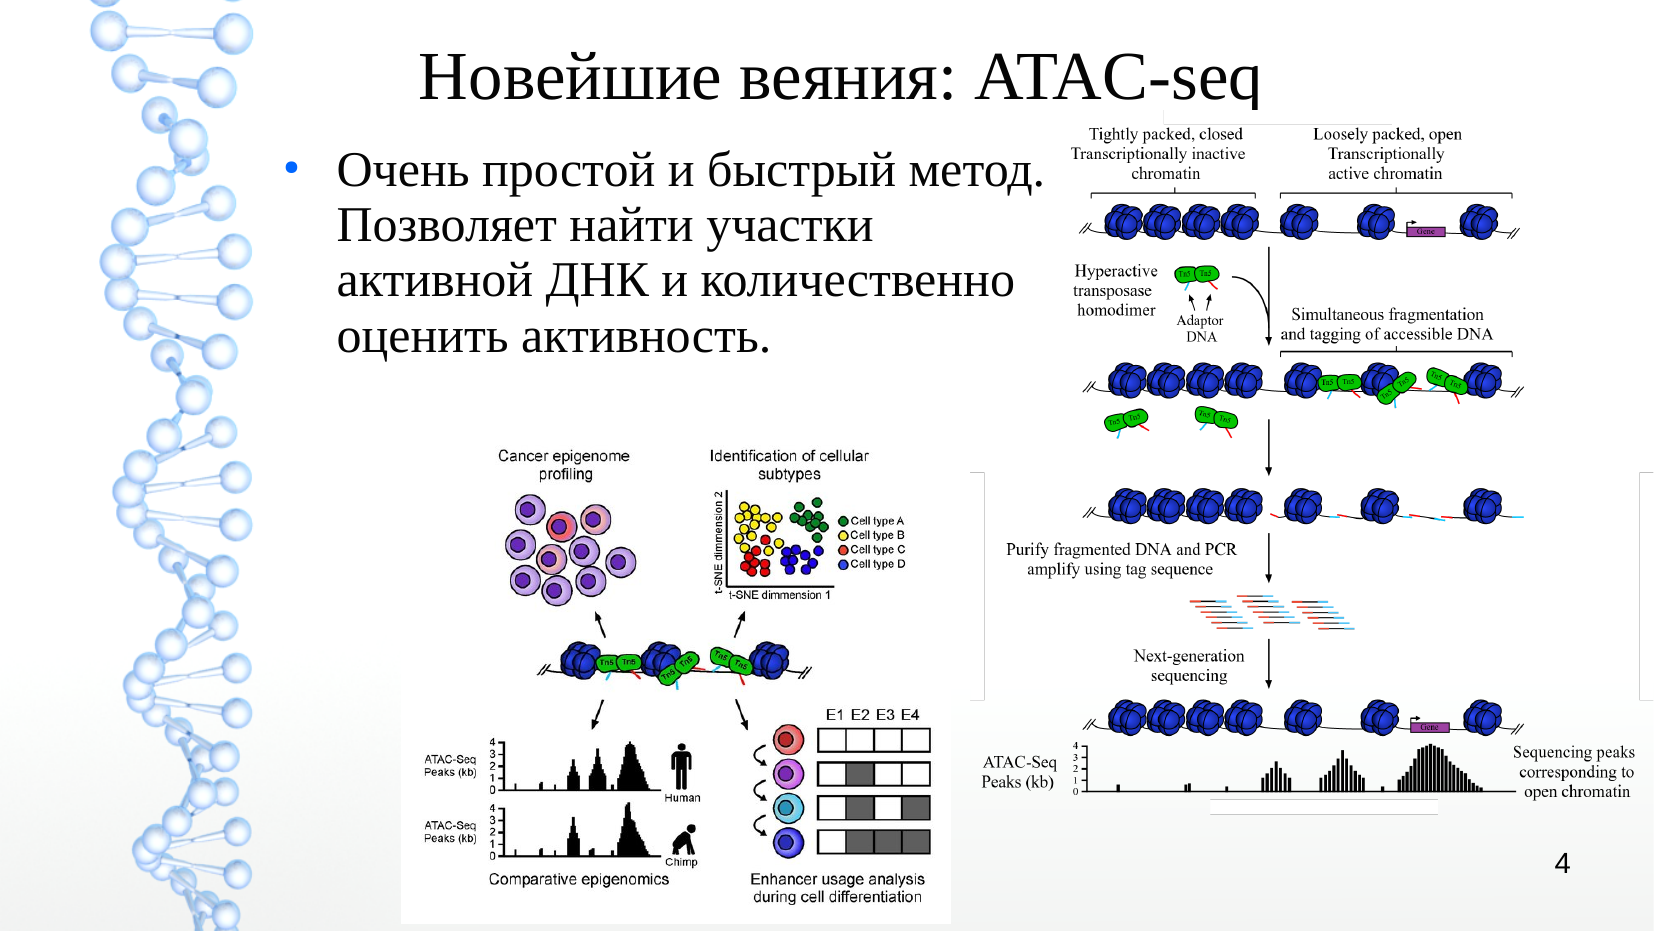

# Новейшие веяния: ATAC-seq
Очень простой и быстрый метод. Позволяет найти участки активной ДНК и количественно оценить активность.
4